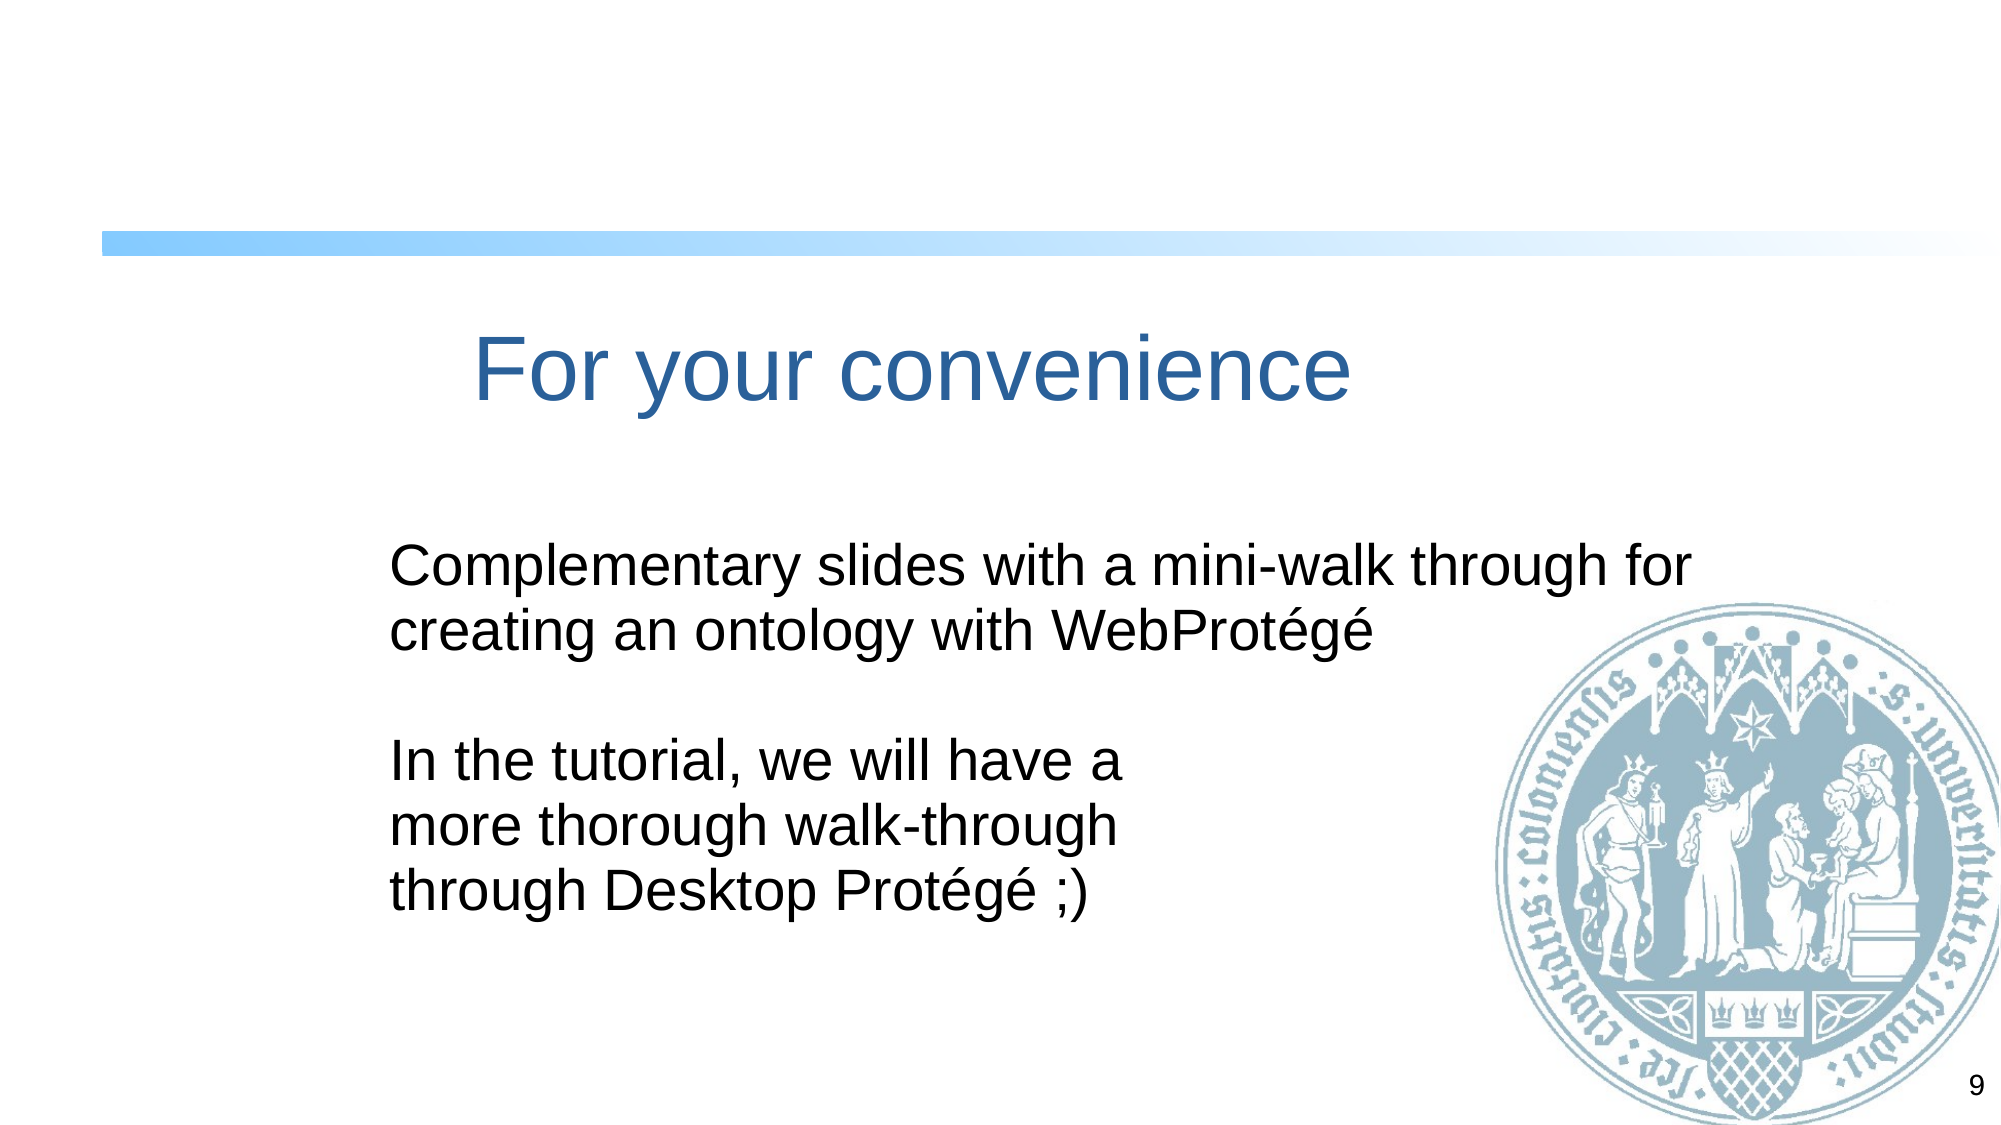

# For your convenience
Complementary slides with a mini-walk through for
creating an ontology with WebProtégé
In the tutorial, we will have a
more thorough walk-through
through Desktop Protégé ;)